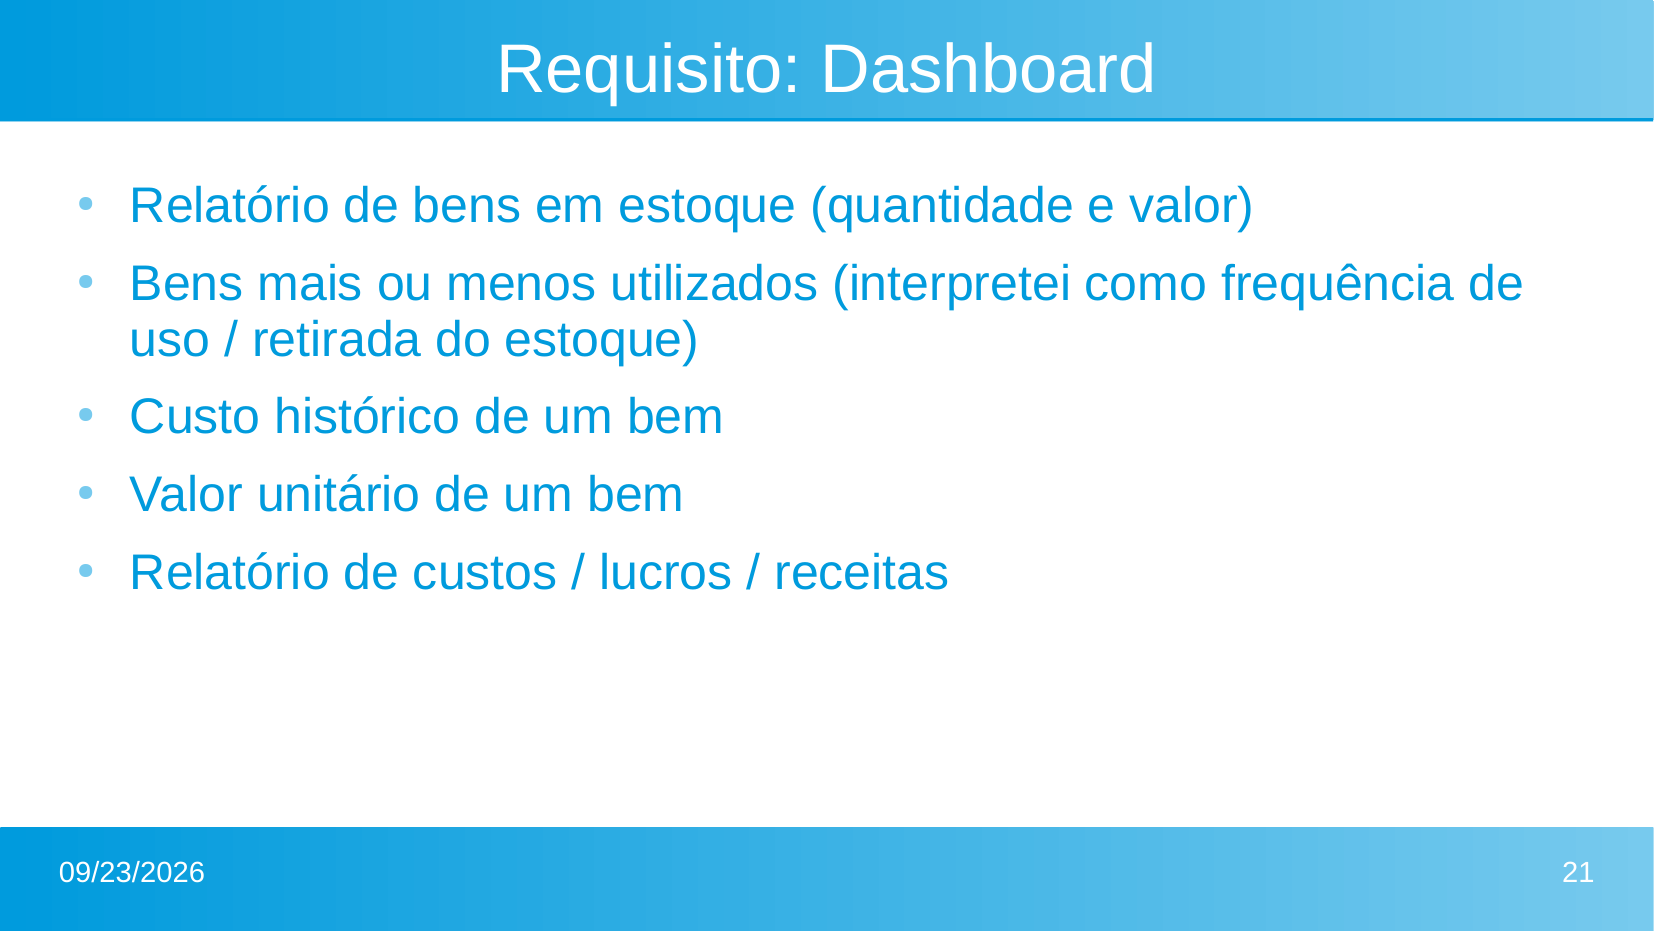

# Requisito: Dashboard
Relatório de bens em estoque (quantidade e valor)
Bens mais ou menos utilizados (interpretei como frequência de uso / retirada do estoque)
Custo histórico de um bem
Valor unitário de um bem
Relatório de custos / lucros / receitas
21